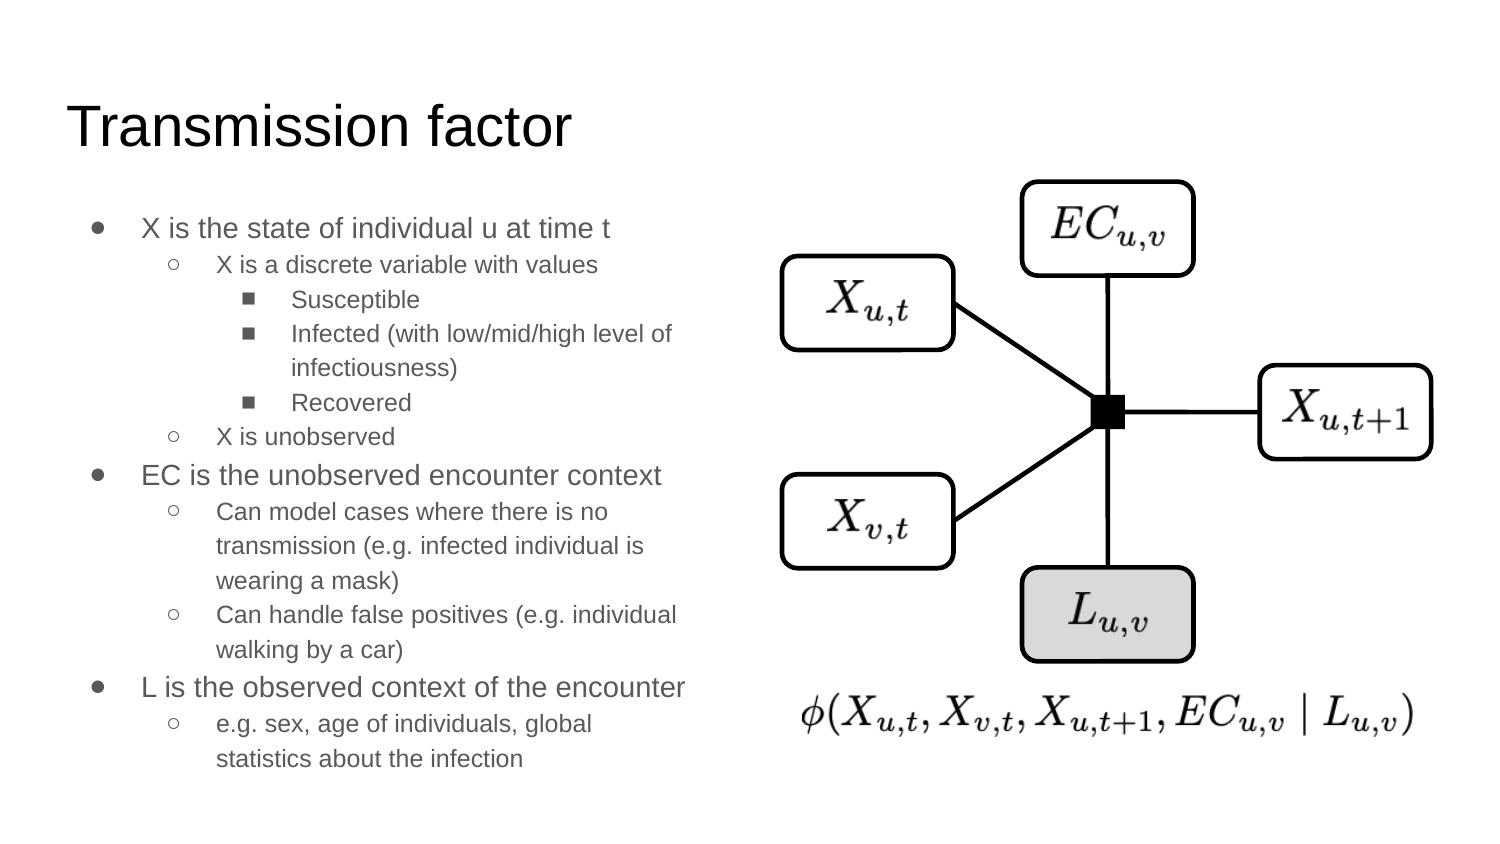

# Transmission factor
X is the state of individual u at time t
X is a discrete variable with values
Susceptible
Infected (with low/mid/high level of infectiousness)
Recovered
X is unobserved
EC is the unobserved encounter context
Can model cases where there is no transmission (e.g. infected individual is wearing a mask)
Can handle false positives (e.g. individual walking by a car)
L is the observed context of the encounter
e.g. sex, age of individuals, global statistics about the infection